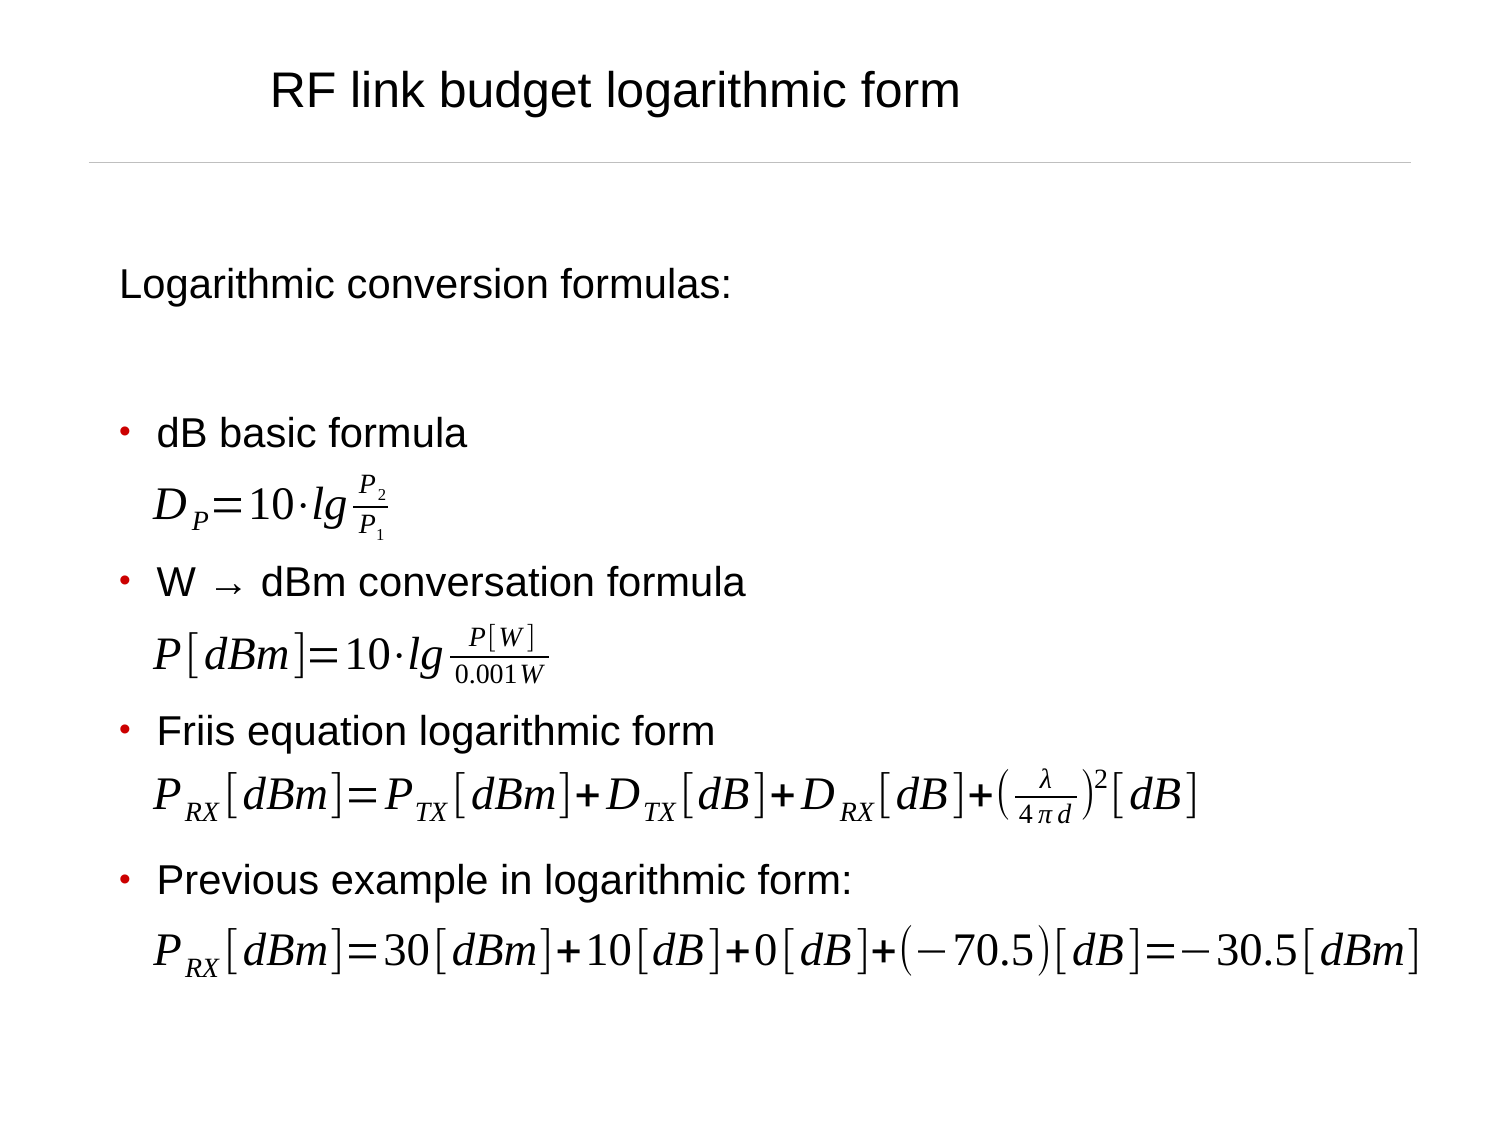

RF link budget logarithmic form
# Logarithmic conversion formulas:
dB basic formula
W → dBm conversation formula
Friis equation logarithmic form
Previous example in logarithmic form: